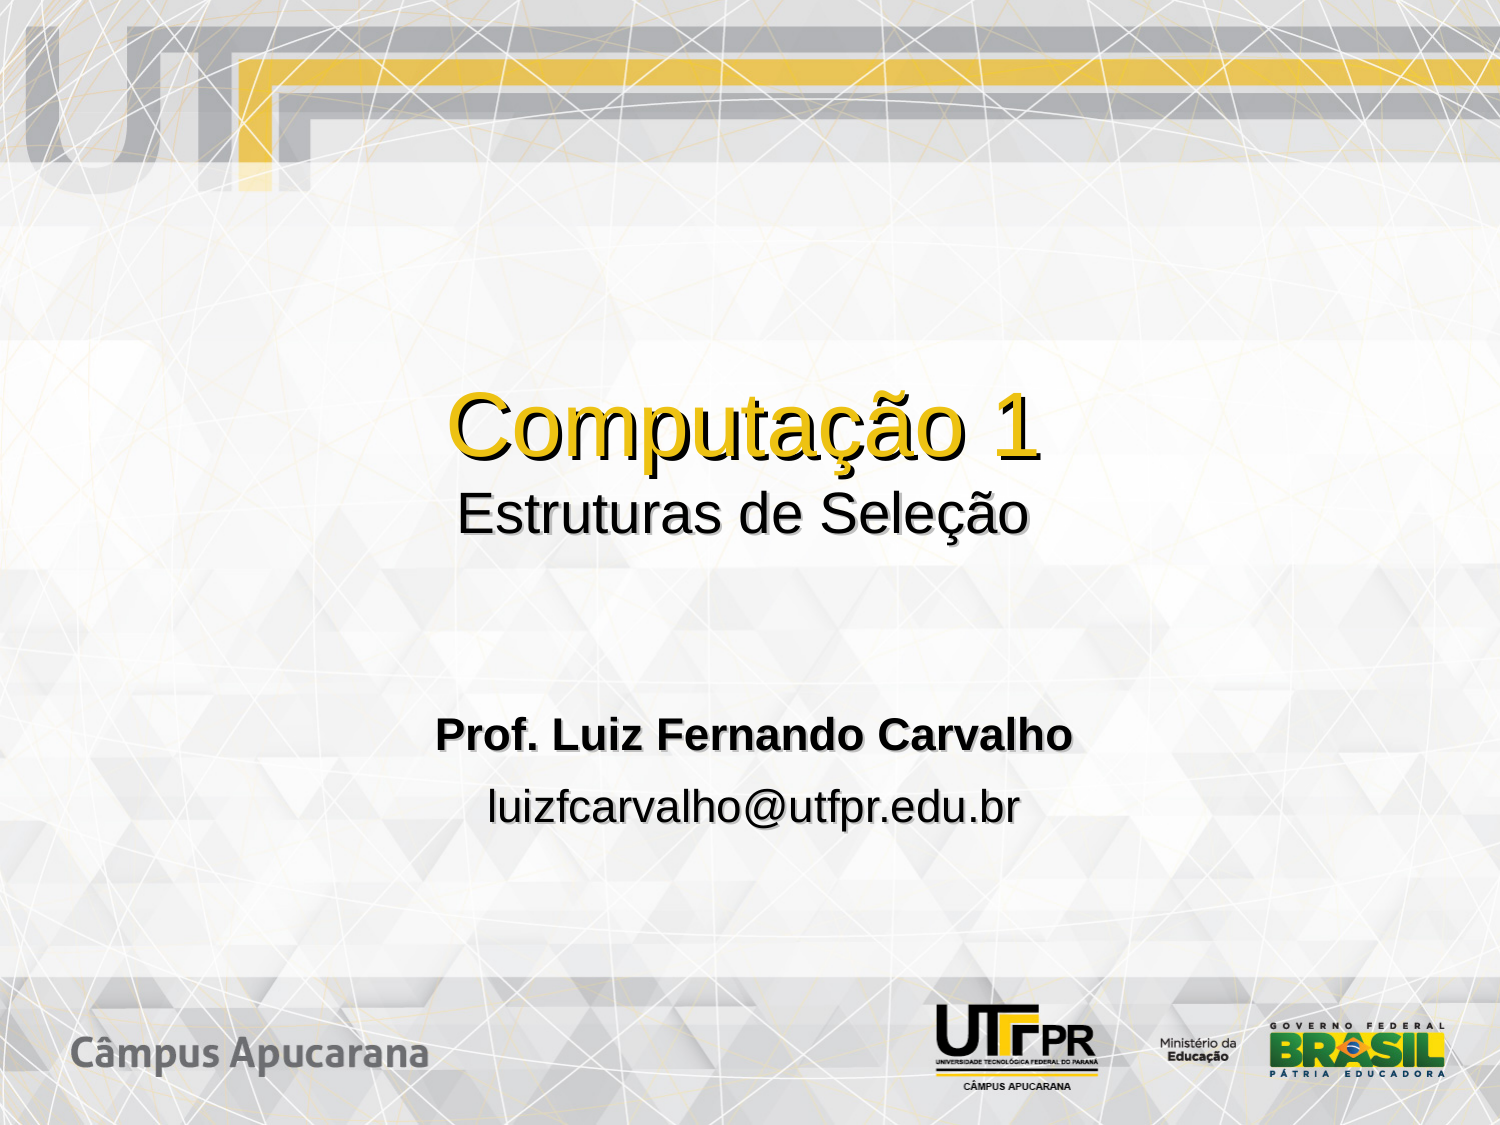

# Computação 1 Estruturas de Seleção
Prof. Luiz Fernando Carvalho
luizfcarvalho@utfpr.edu.br